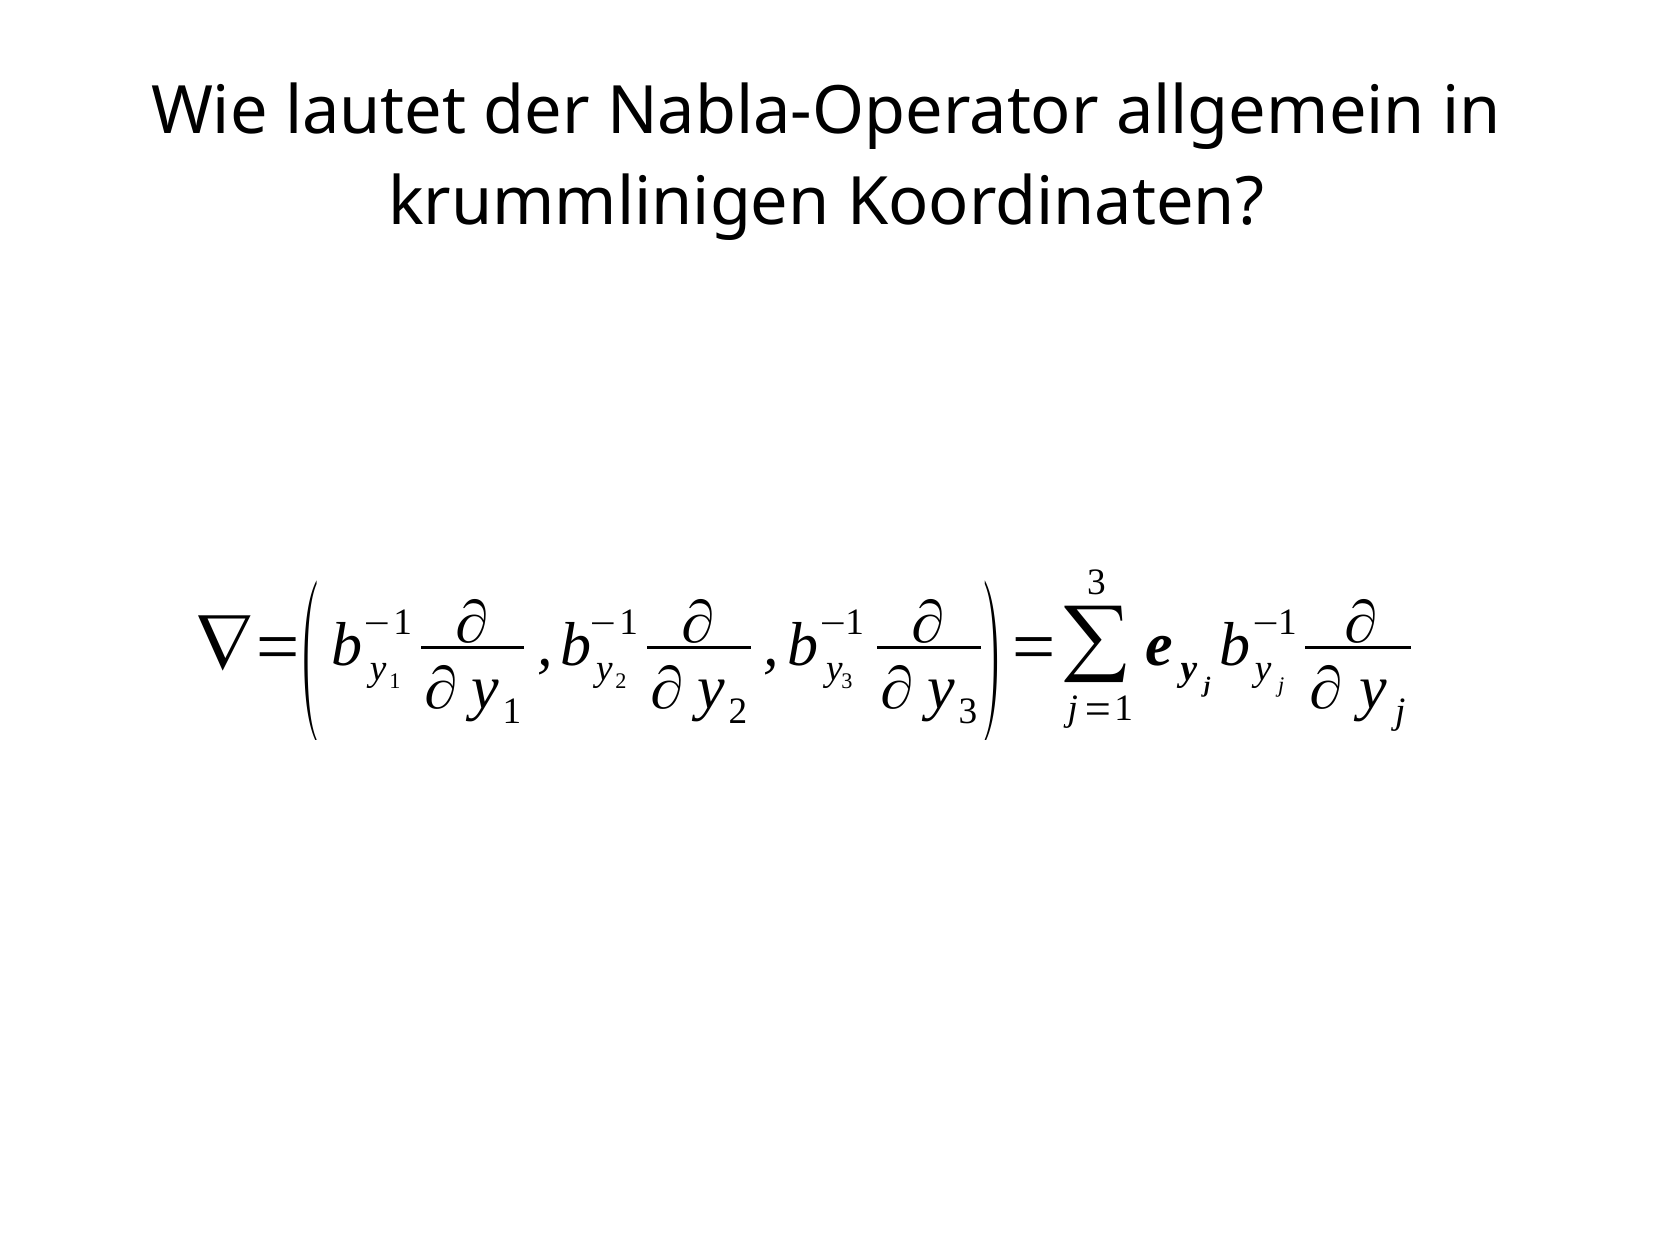

# Wie lautet der Nabla-Operator allgemein in krummlinigen Koordinaten?